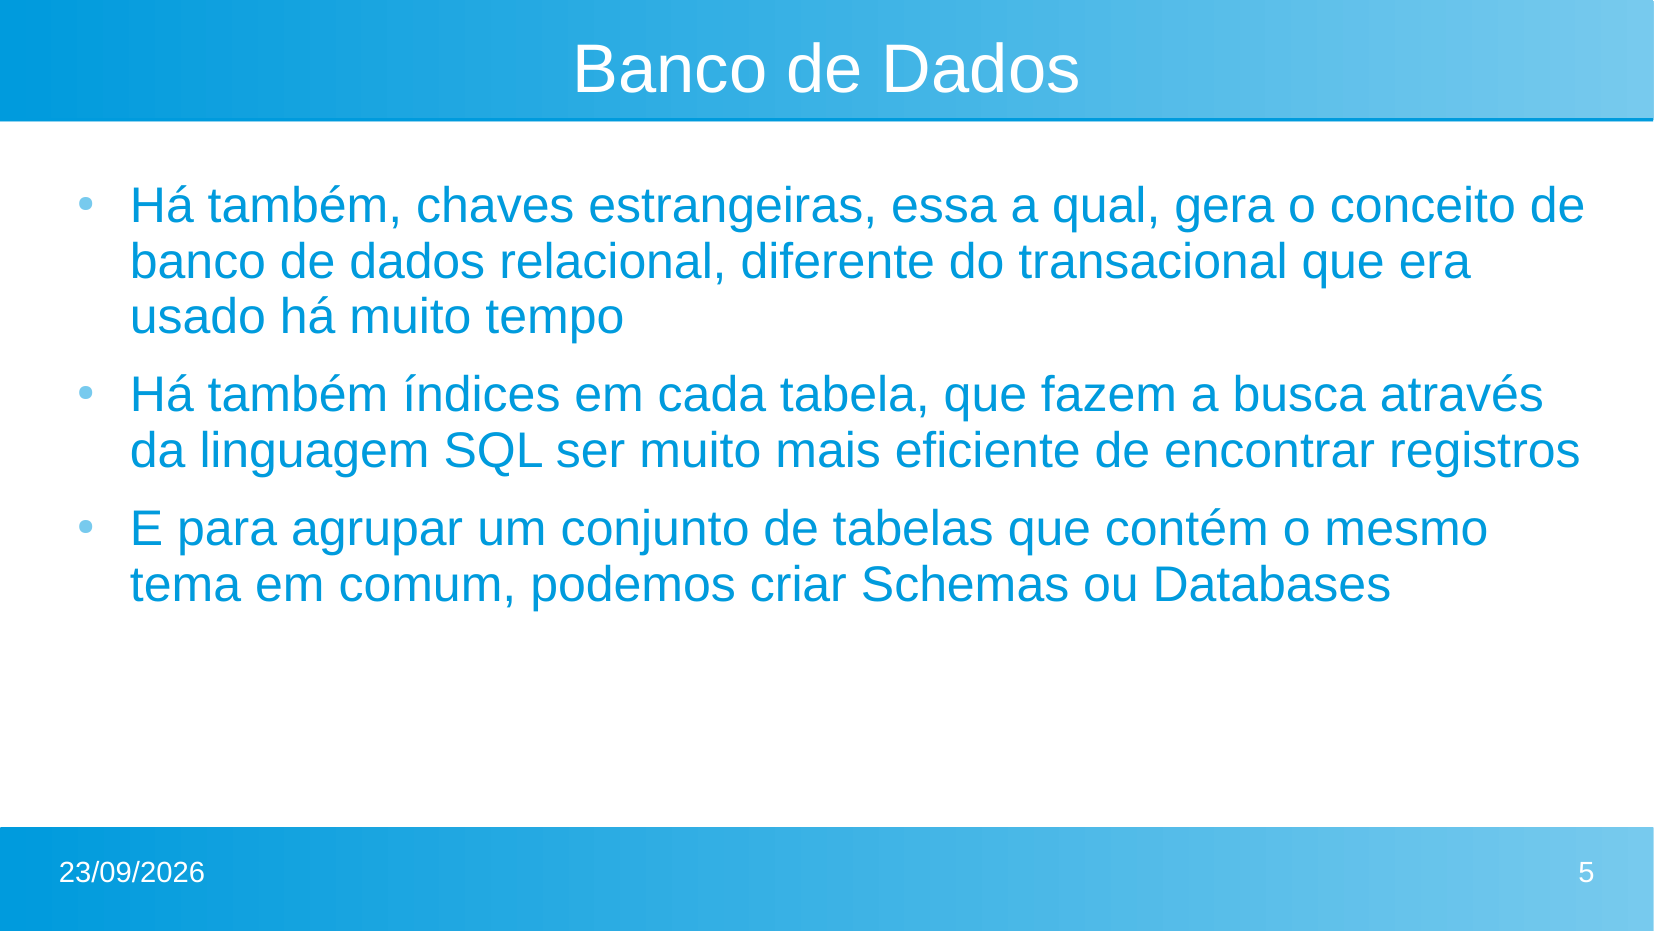

# Banco de Dados
Há também, chaves estrangeiras, essa a qual, gera o conceito de banco de dados relacional, diferente do transacional que era usado há muito tempo
Há também índices em cada tabela, que fazem a busca através da linguagem SQL ser muito mais eficiente de encontrar registros
E para agrupar um conjunto de tabelas que contém o mesmo tema em comum, podemos criar Schemas ou Databases
5